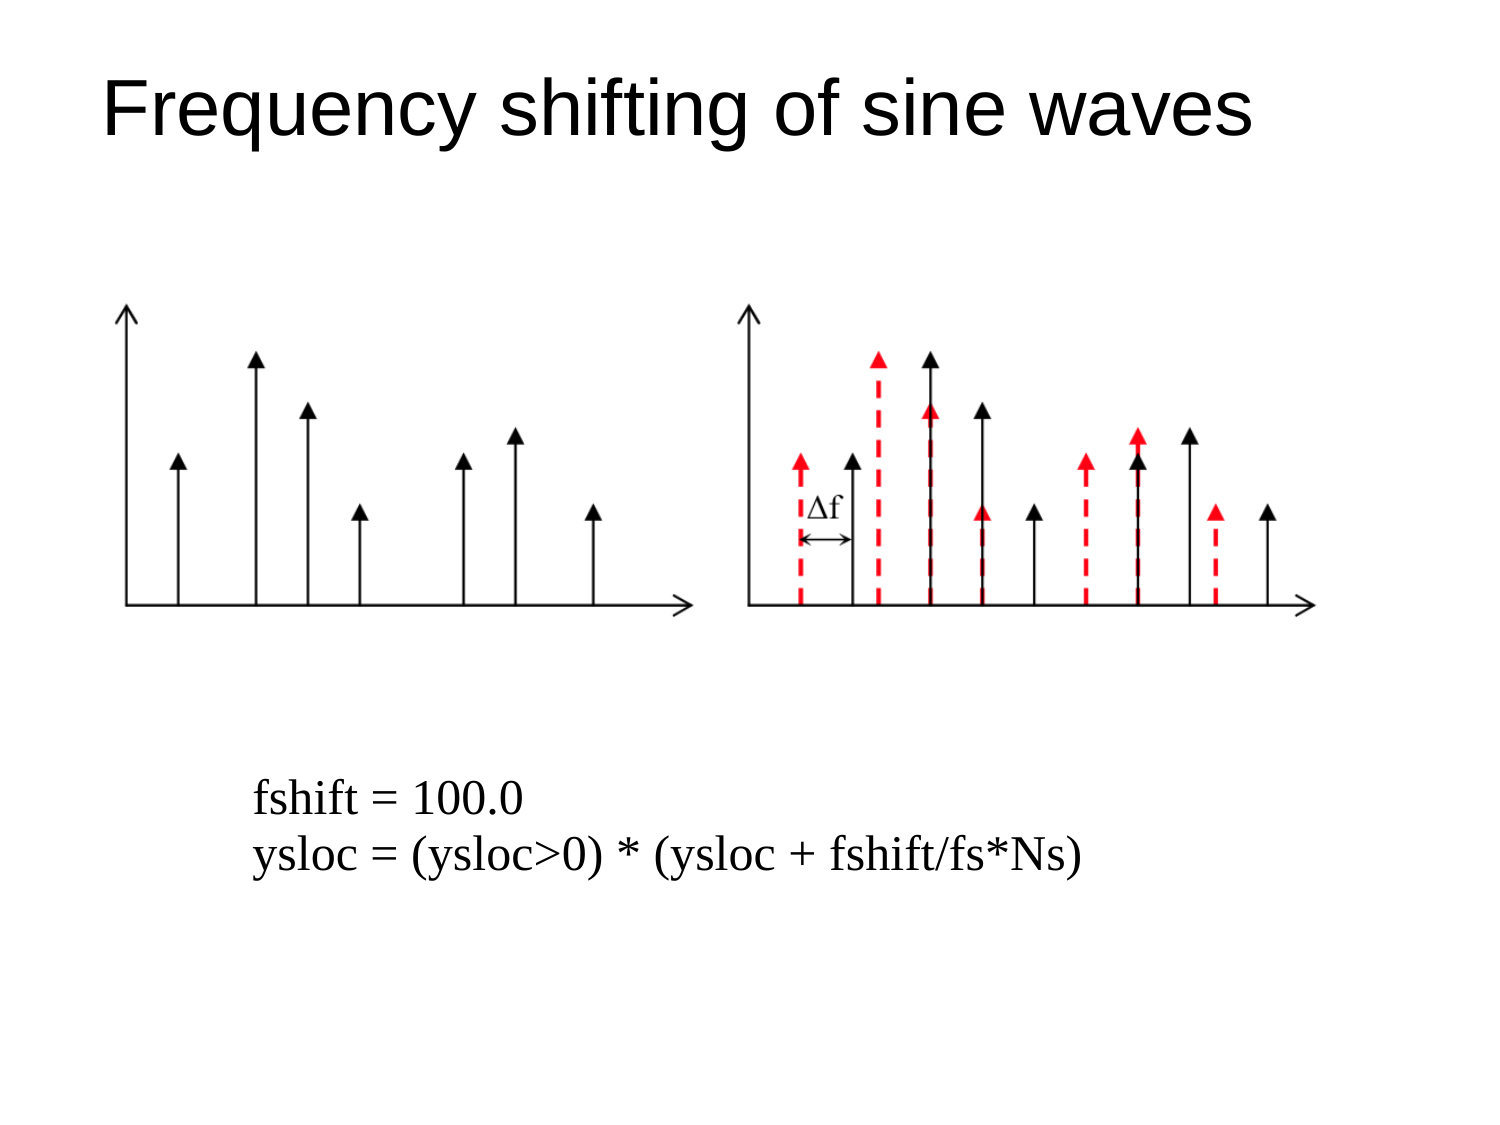

# Frequency shifting of sine waves
fshift = 100.0
ysloc = (ysloc>0) * (ysloc + fshift/fs*Ns)